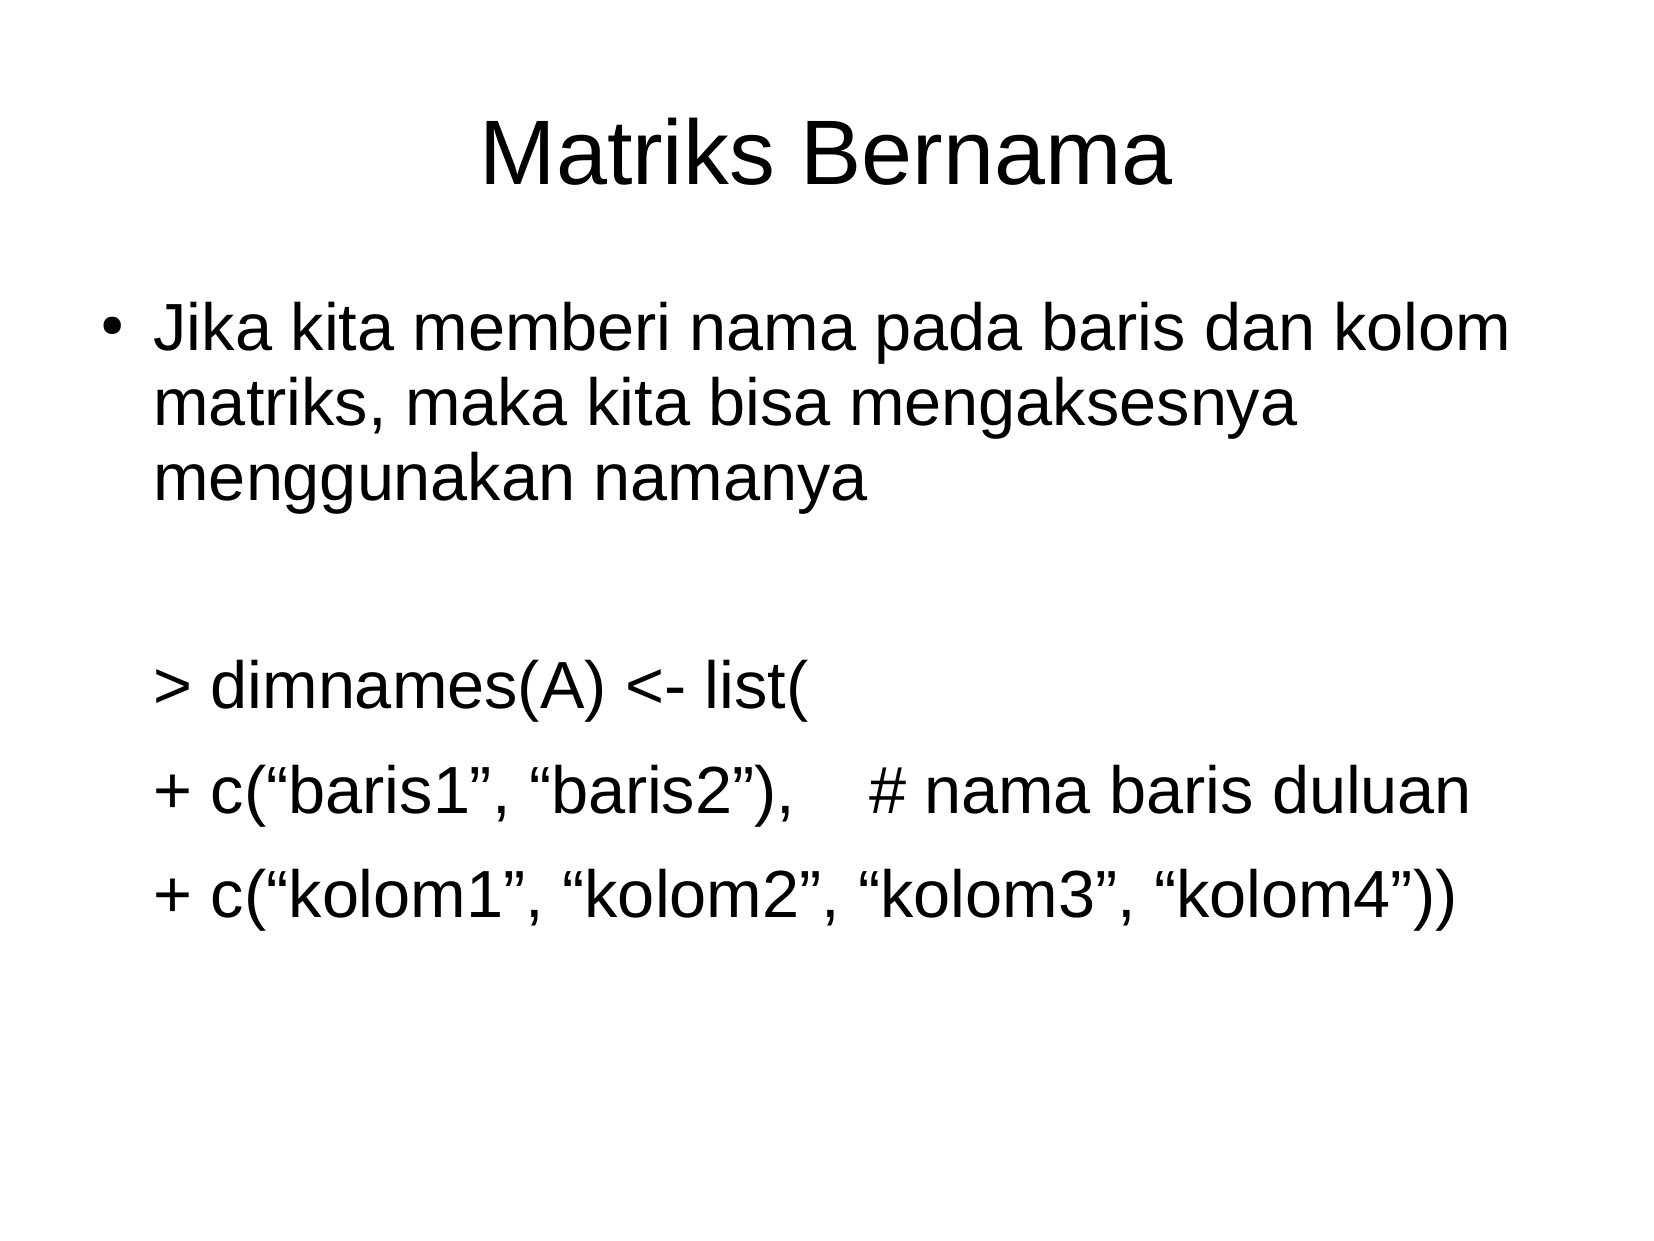

# Matriks Bernama
Jika kita memberi nama pada baris dan kolom matriks, maka kita bisa mengaksesnya menggunakan namanya
> dimnames(A) <- list(
+ c(“baris1”, “baris2”), # nama baris duluan
+ c(“kolom1”, “kolom2”, “kolom3”, “kolom4”))